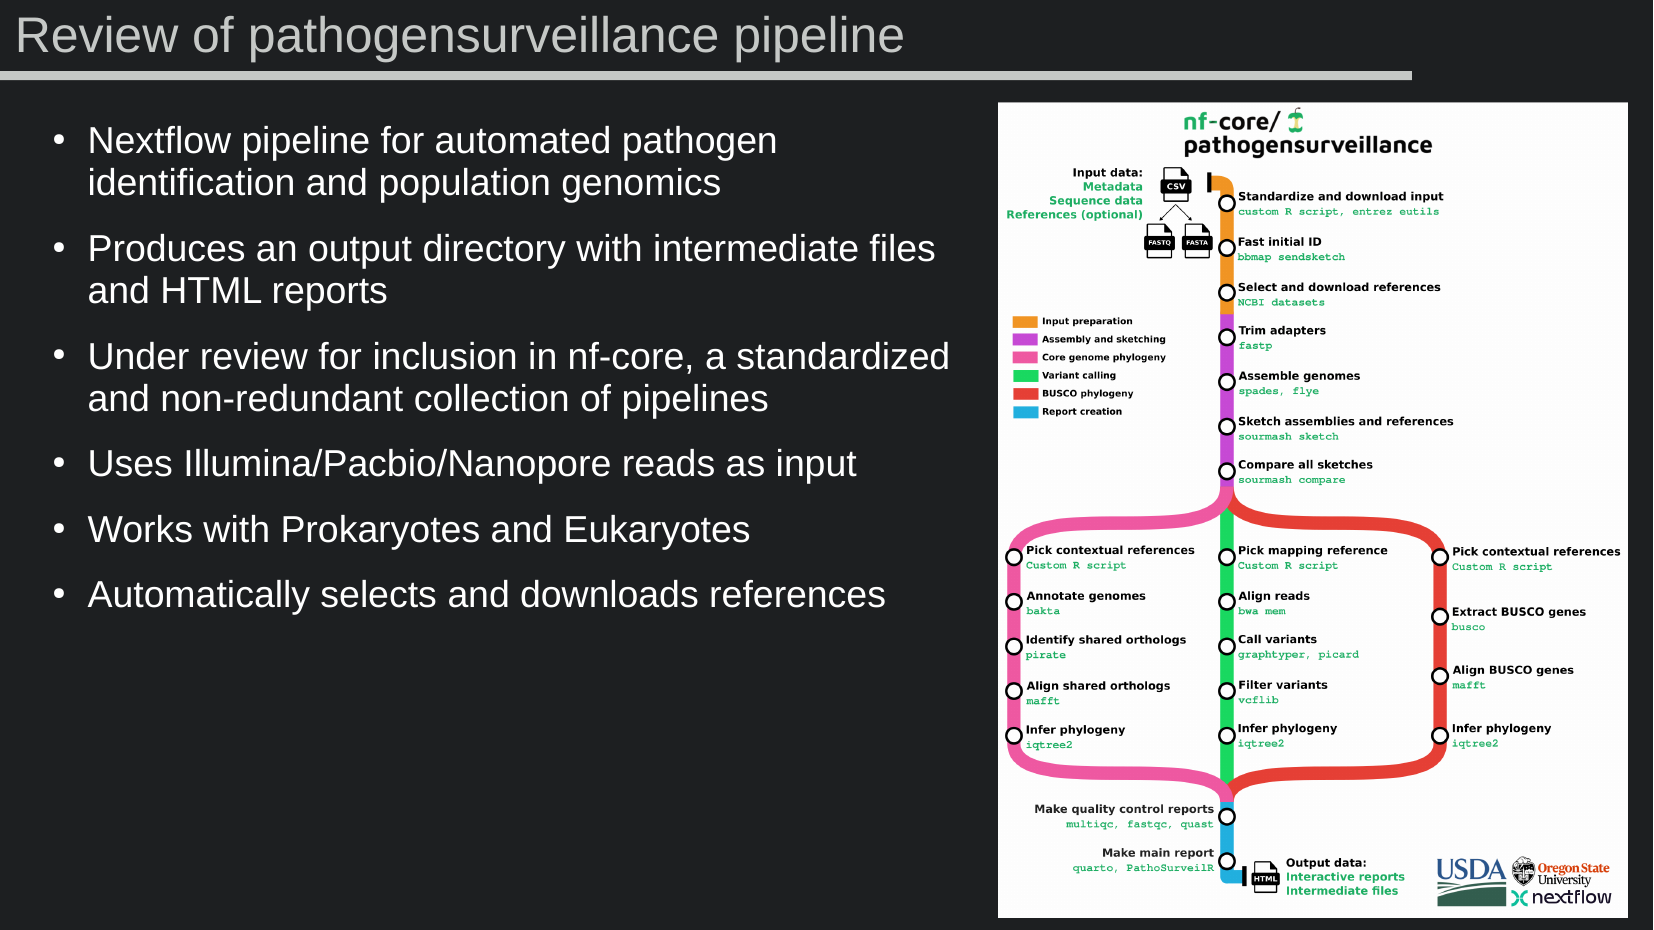

Review of pathogensurveillance pipeline
Nextflow pipeline for automated pathogen identification and population genomics
Produces an output directory with intermediate files and HTML reports
Under review for inclusion in nf-core, a standardized and non-redundant collection of pipelines
Uses Illumina/Pacbio/Nanopore reads as input
Works with Prokaryotes and Eukaryotes
Automatically selects and downloads references